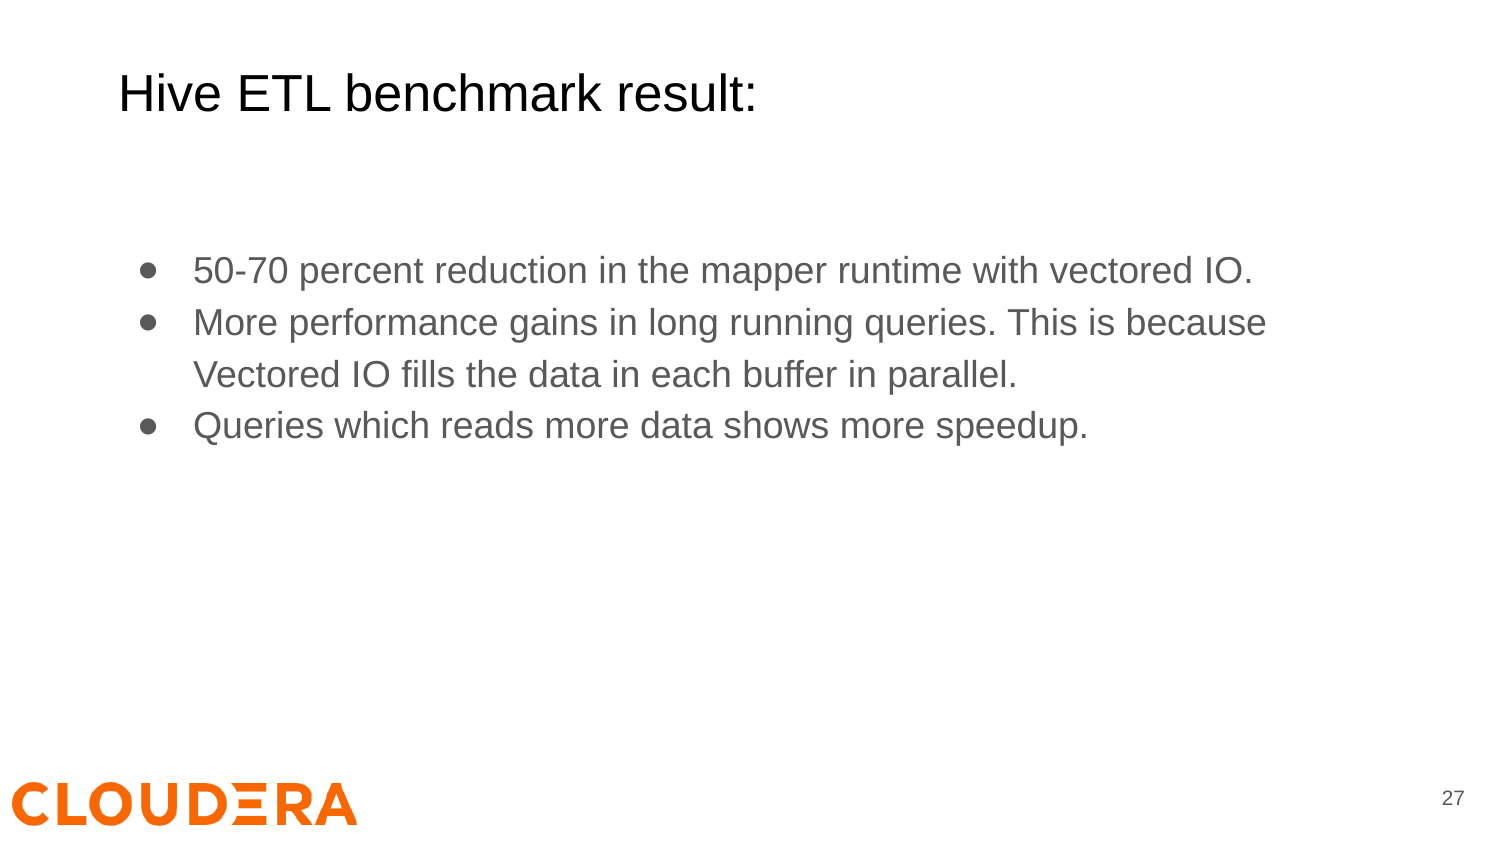

# Hive ETL benchmark result:
50-70 percent reduction in the mapper runtime with vectored IO.
More performance gains in long running queries. This is because Vectored IO fills the data in each buffer in parallel.
Queries which reads more data shows more speedup.